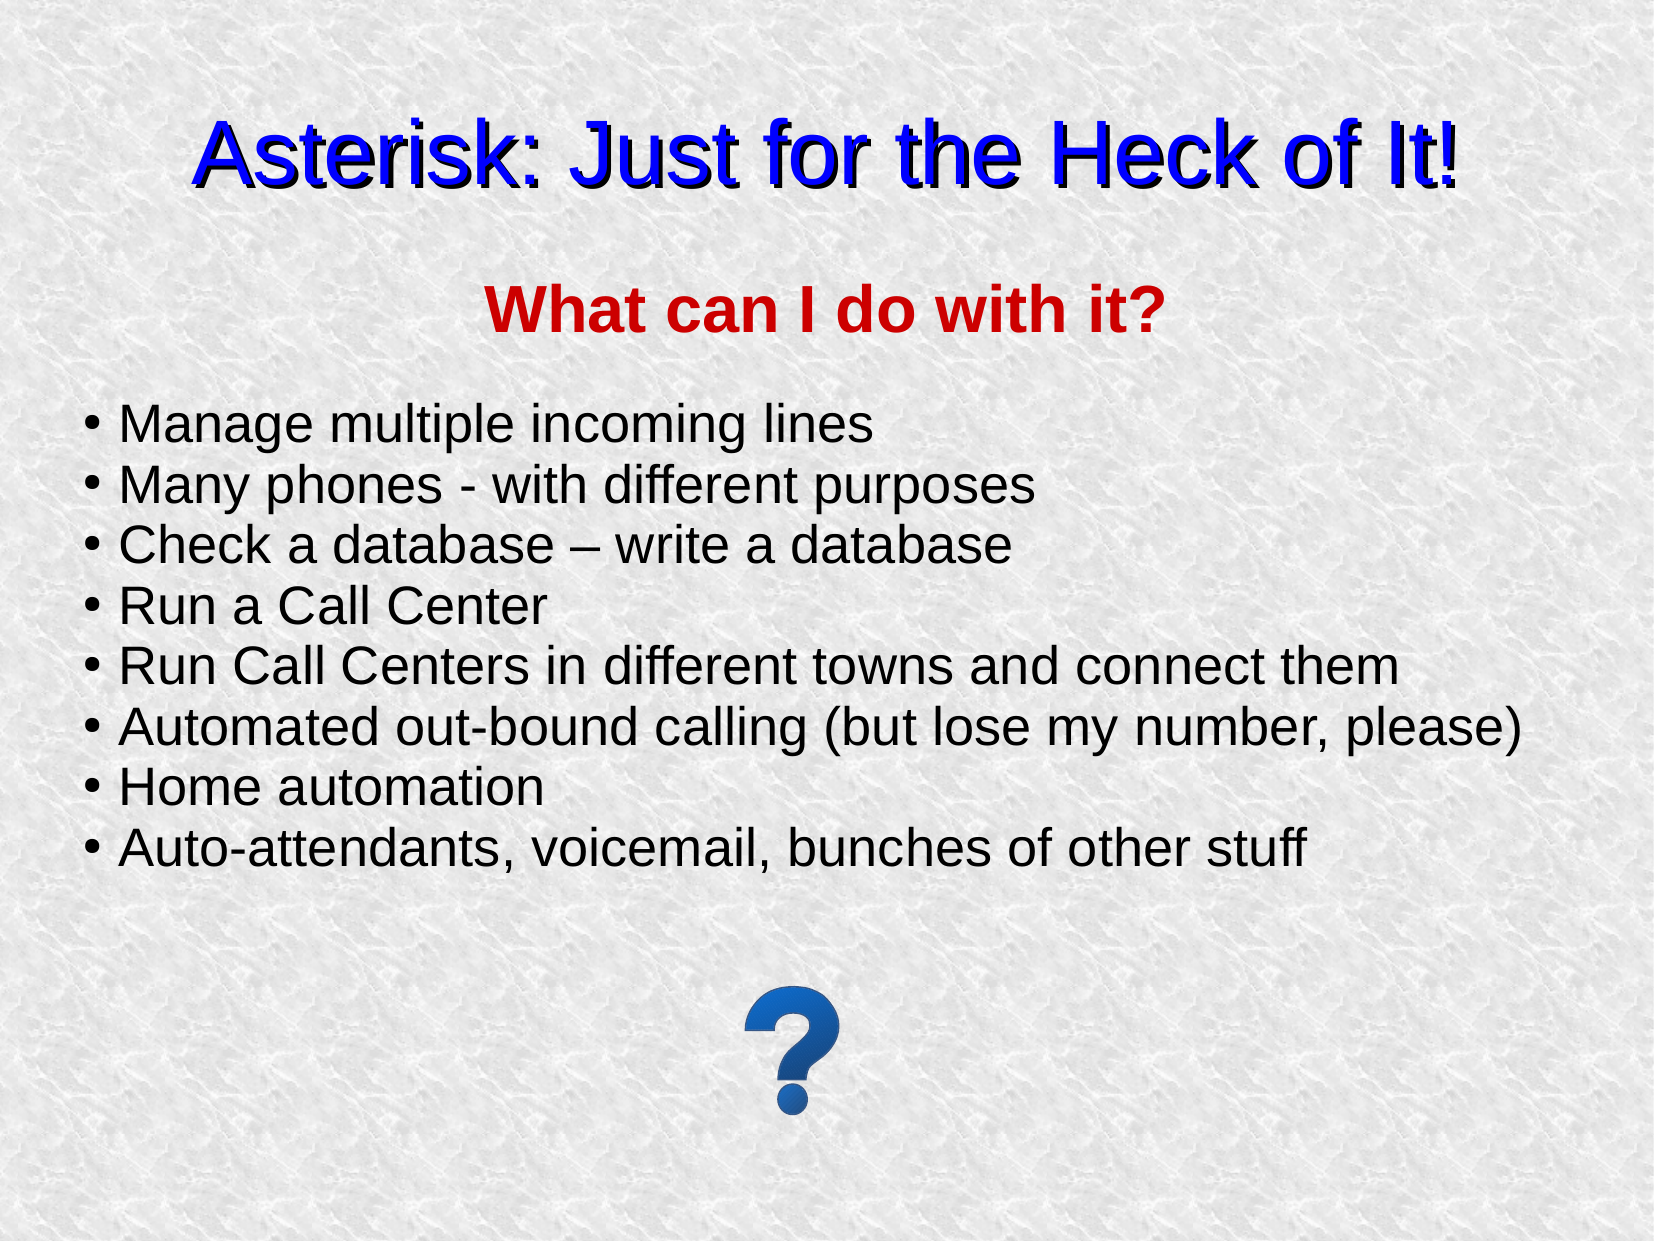

# Asterisk: Just for the Heck of It!
What can I do with it?
Manage multiple incoming lines
Many phones - with different purposes
Check a database – write a database
Run a Call Center
Run Call Centers in different towns and connect them
Automated out-bound calling (but lose my number, please)
Home automation
Auto-attendants, voicemail, bunches of other stuff